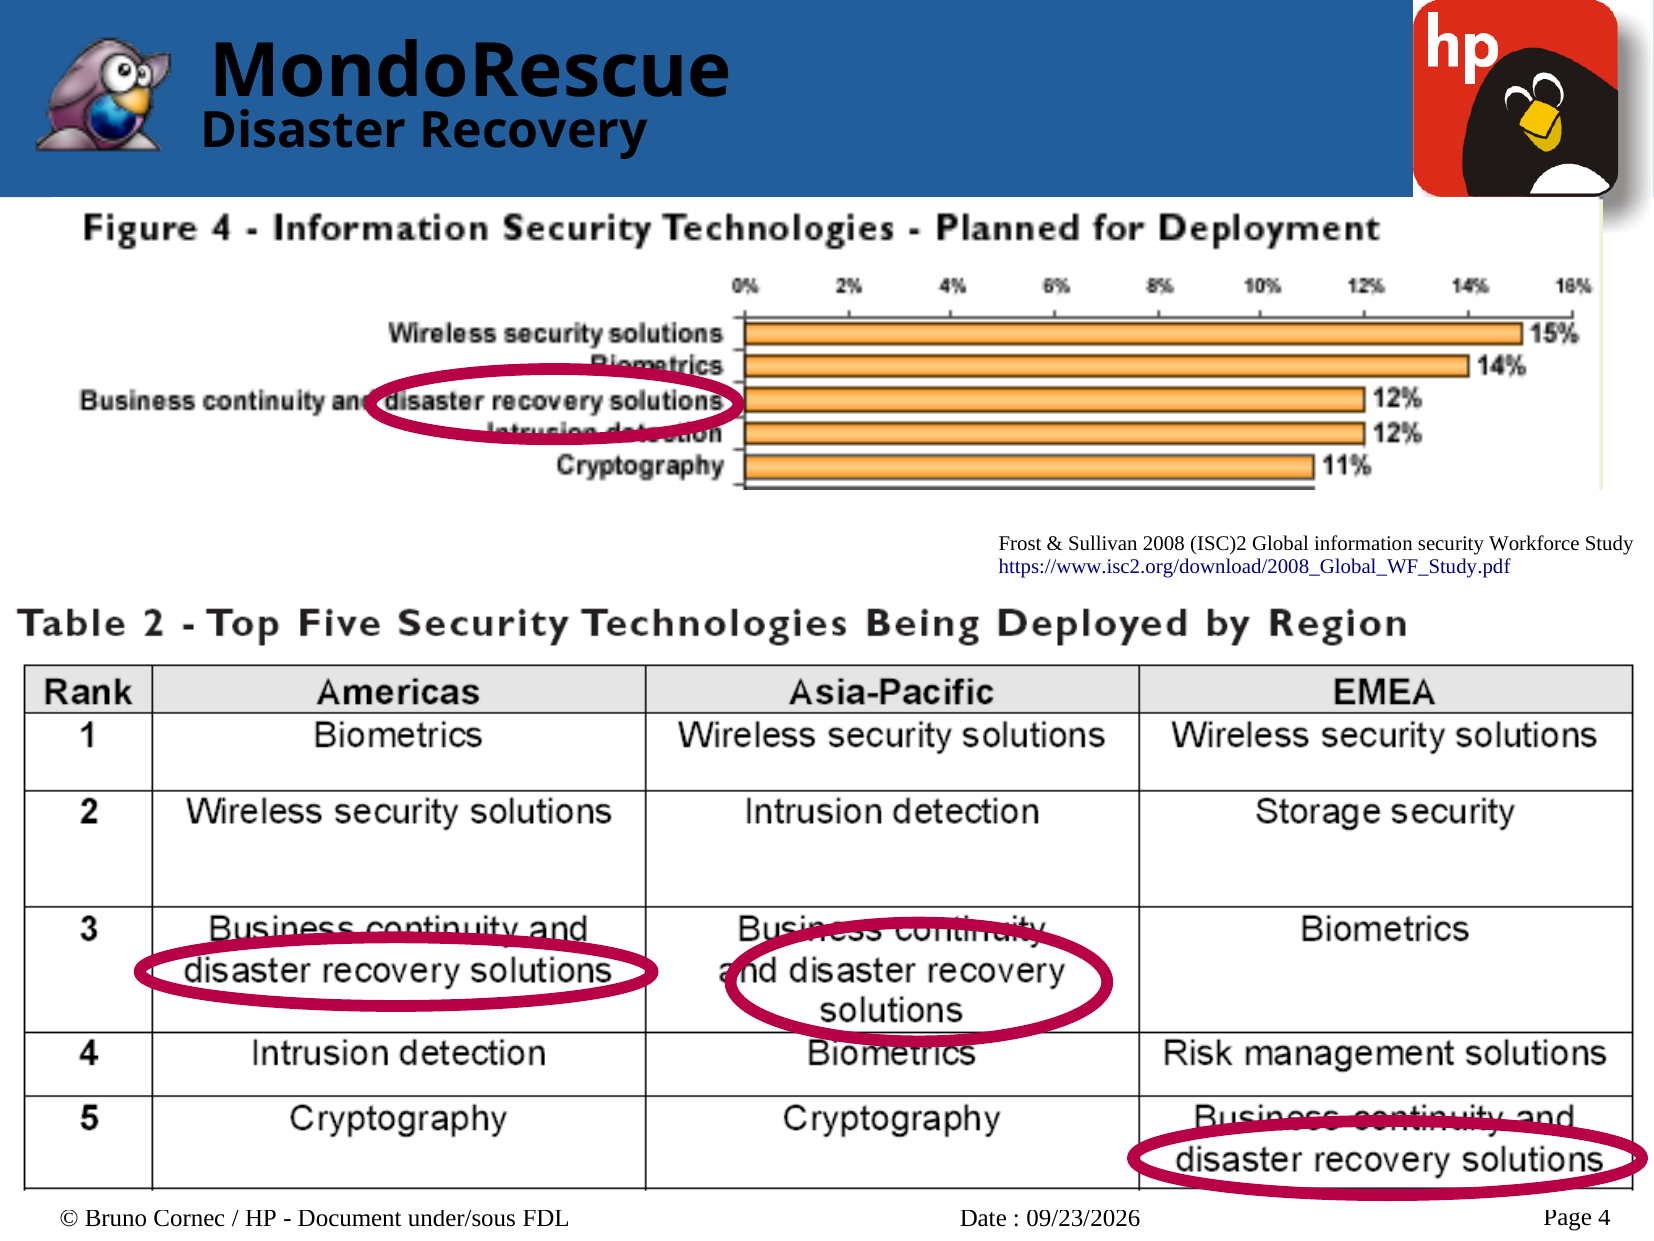

# Disaster Recovery
Frost & Sullivan 2008 (ISC)2 Global information security Workforce Study
https://www.isc2.org/download/2008_Global_WF_Study.pdf